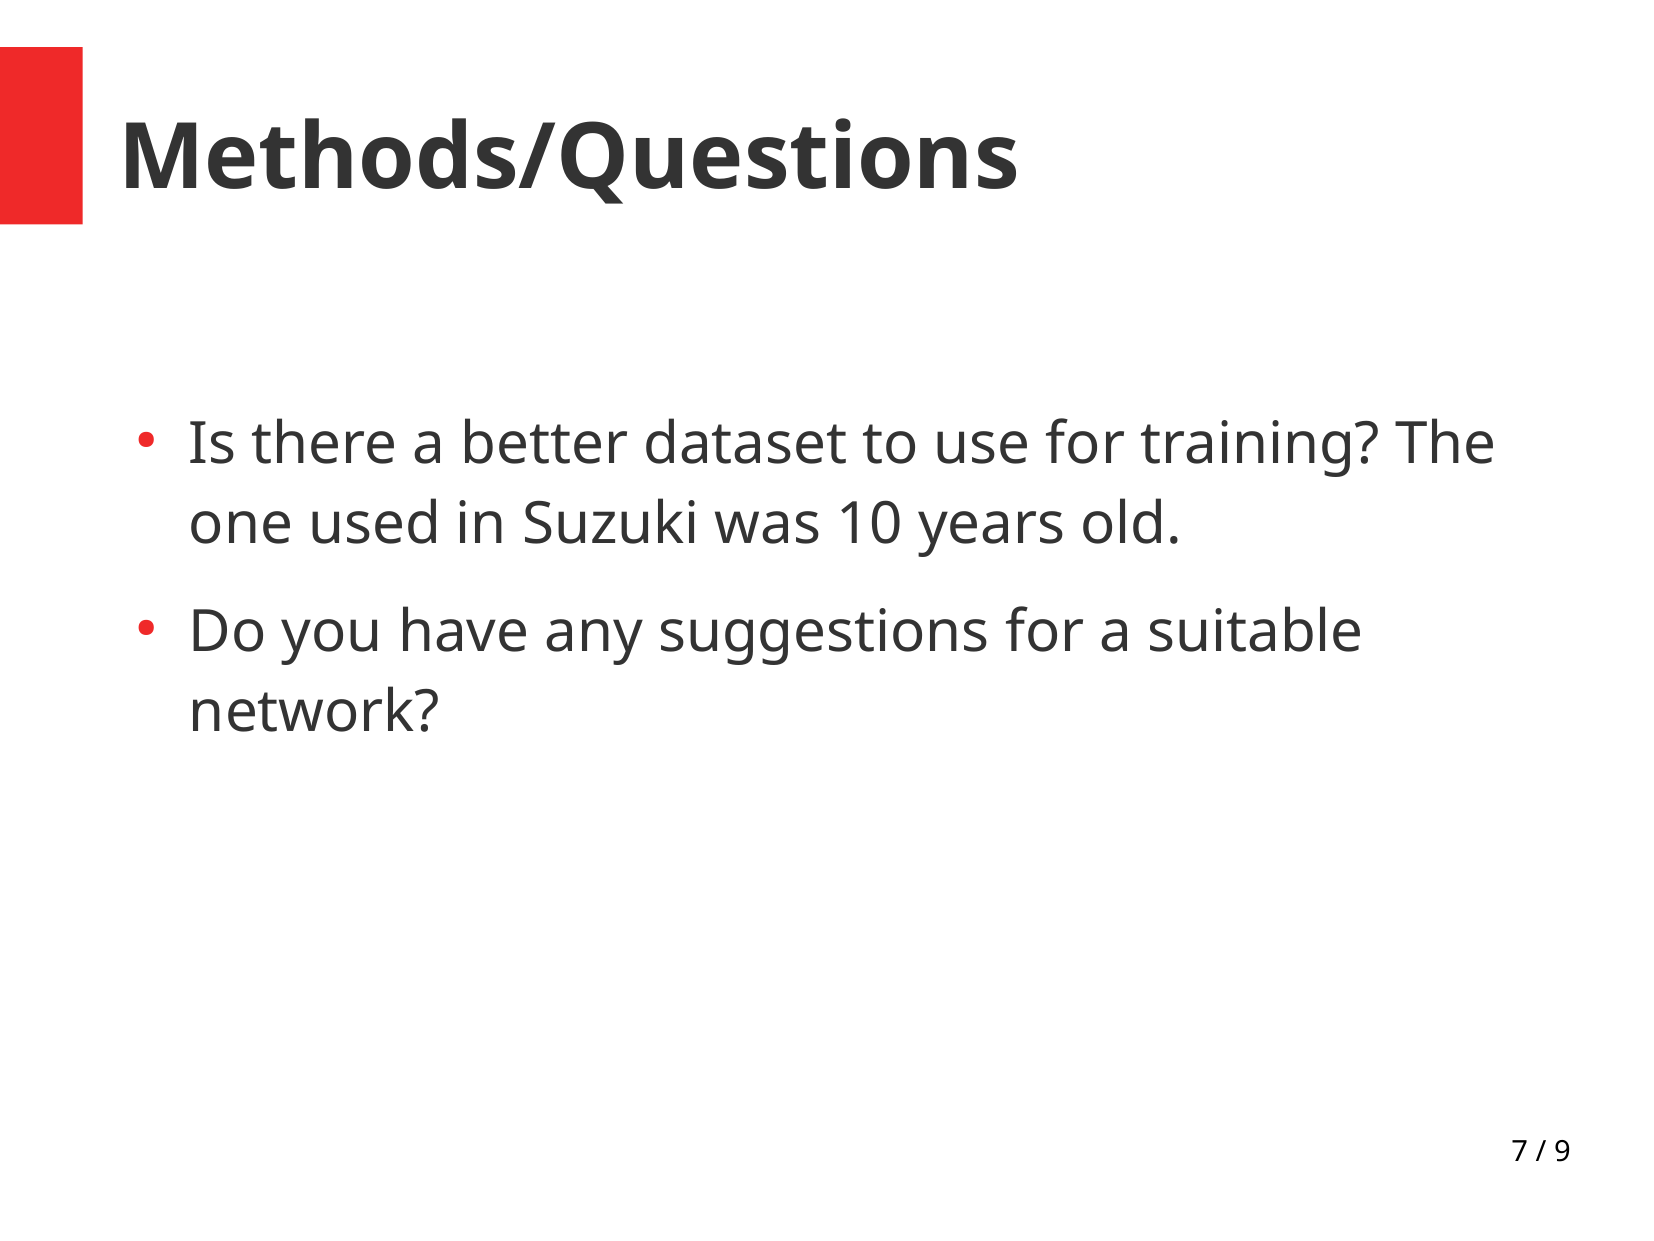

# Methods/Questions
Is there a better dataset to use for training? The one used in Suzuki was 10 years old.
Do you have any suggestions for a suitable network?
7